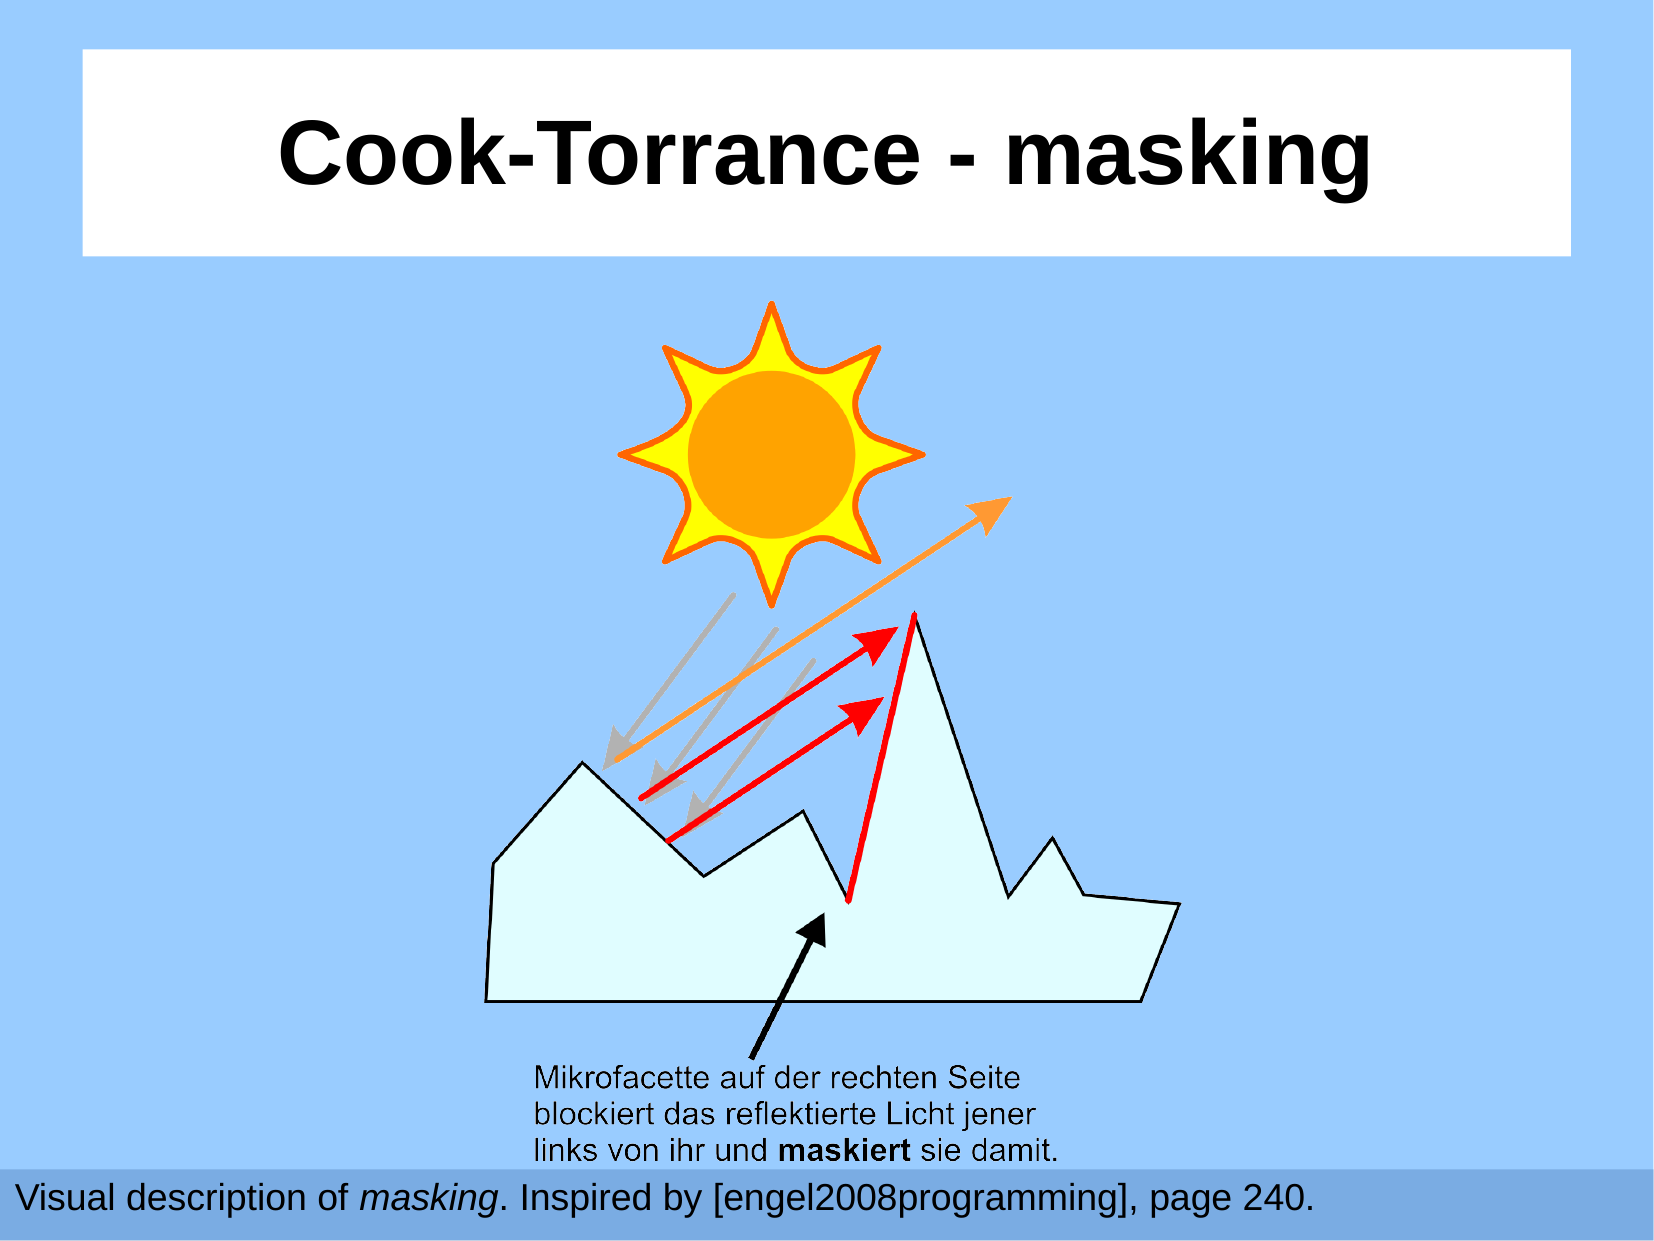

# Cook-Torrance - masking
Visual description of masking. Inspired by [engel2008programming], page 240.